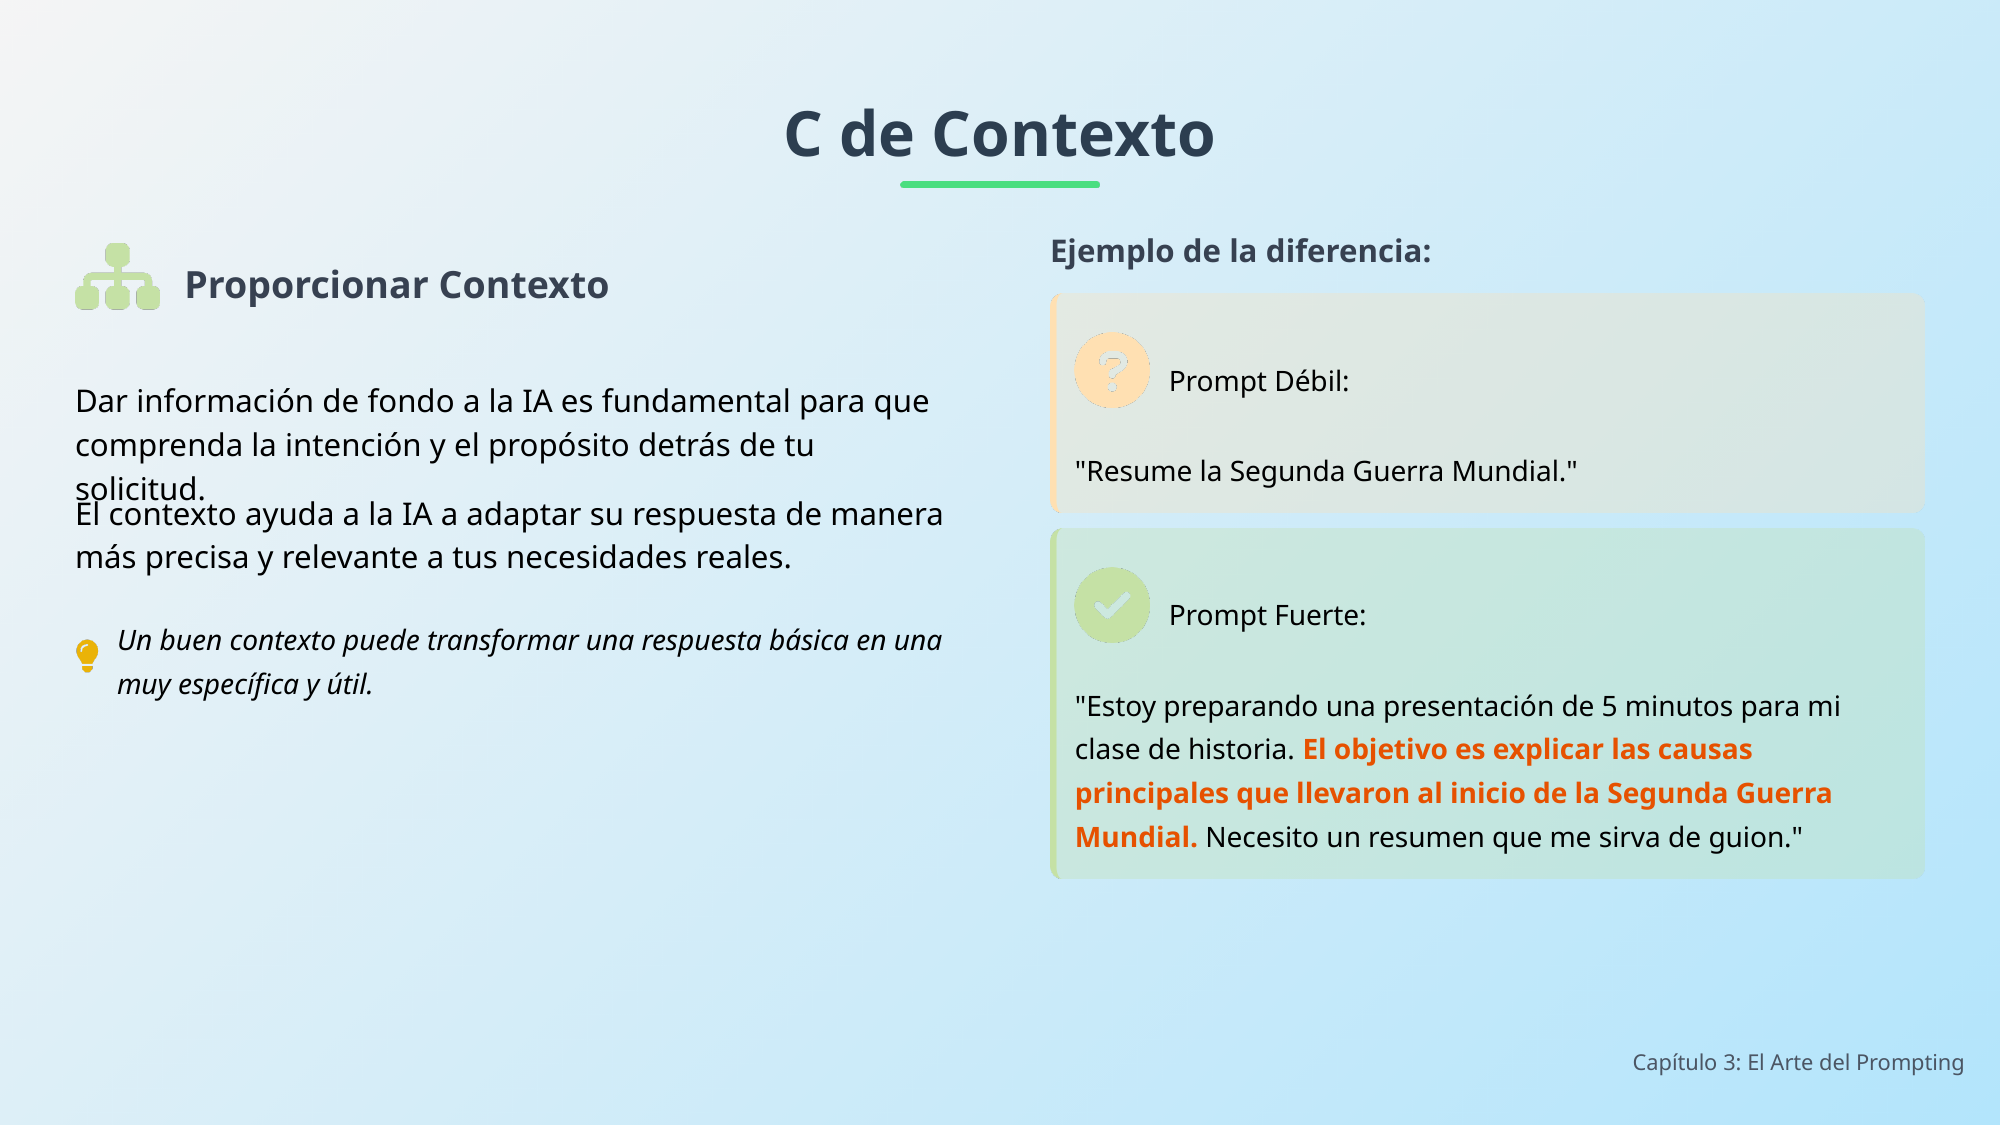

C de Contexto
Ejemplo de la diferencia:
Proporcionar Contexto
Prompt Débil:
Dar información de fondo a la IA es fundamental para que comprenda la intención y el propósito detrás de tu solicitud.
"Resume la Segunda Guerra Mundial."
El contexto ayuda a la IA a adaptar su respuesta de manera más precisa y relevante a tus necesidades reales.
Prompt Fuerte:
Un buen contexto puede transformar una respuesta básica en una muy específica y útil.
"Estoy preparando una presentación de 5 minutos para mi clase de historia. El objetivo es explicar las causas principales que llevaron al inicio de la Segunda Guerra Mundial. Necesito un resumen que me sirva de guion."
Capítulo 3: El Arte del Prompting